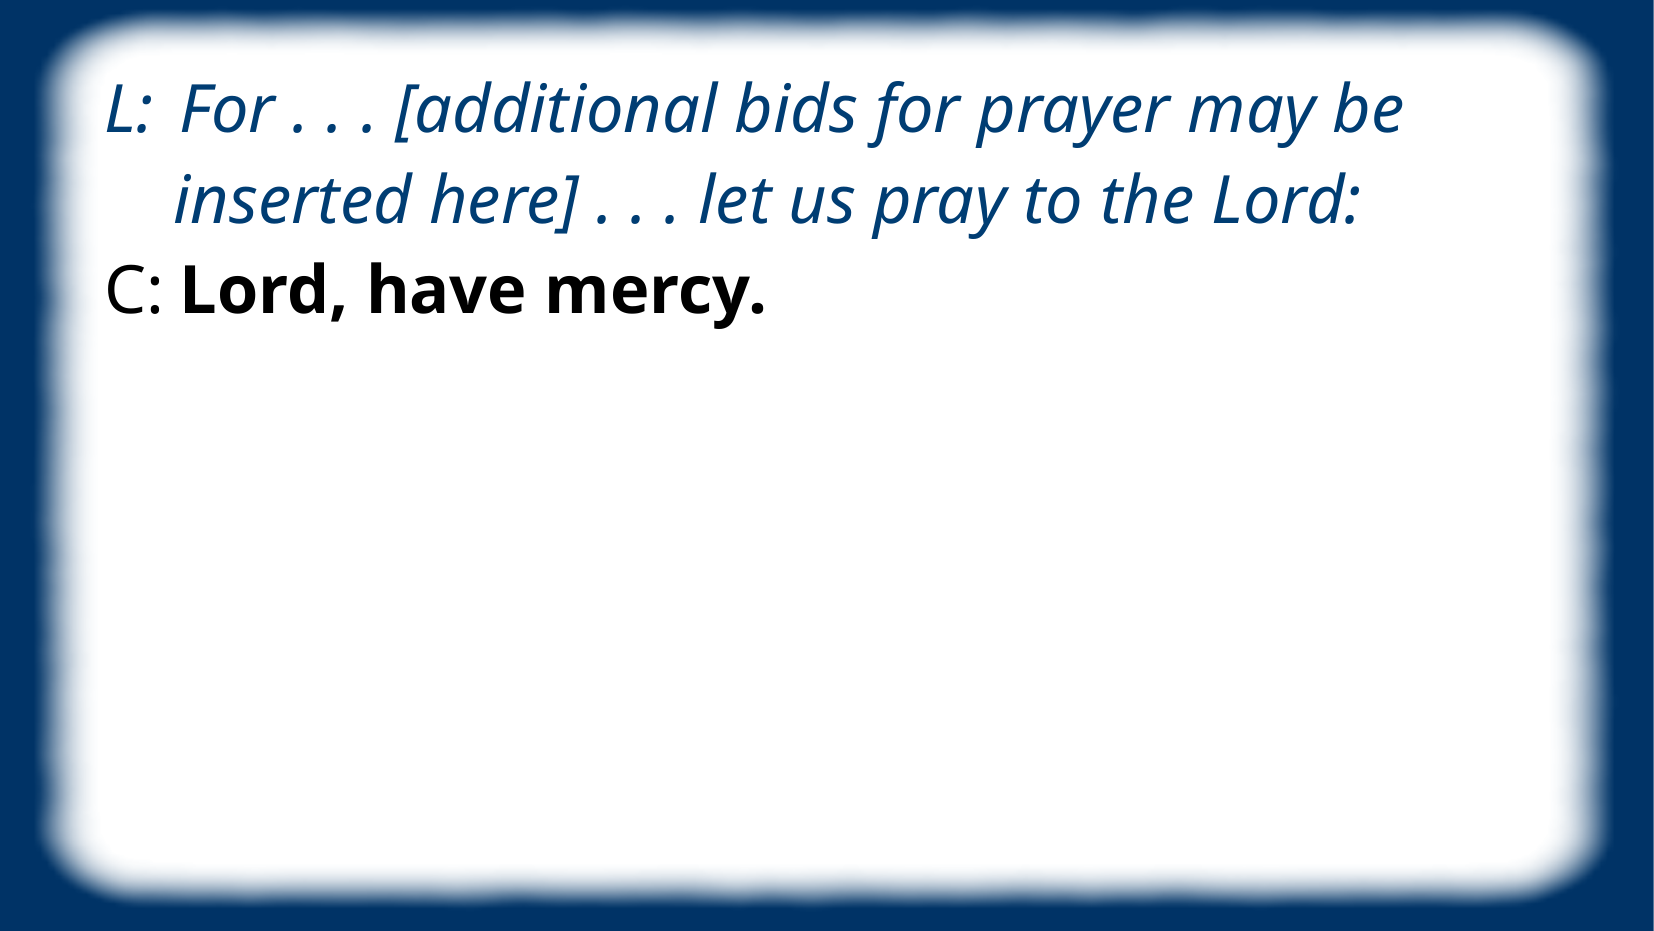

L:	For . . . [additional bids for prayer may be
 inserted here] . . . let us pray to the Lord:
C:	Lord, have mercy.